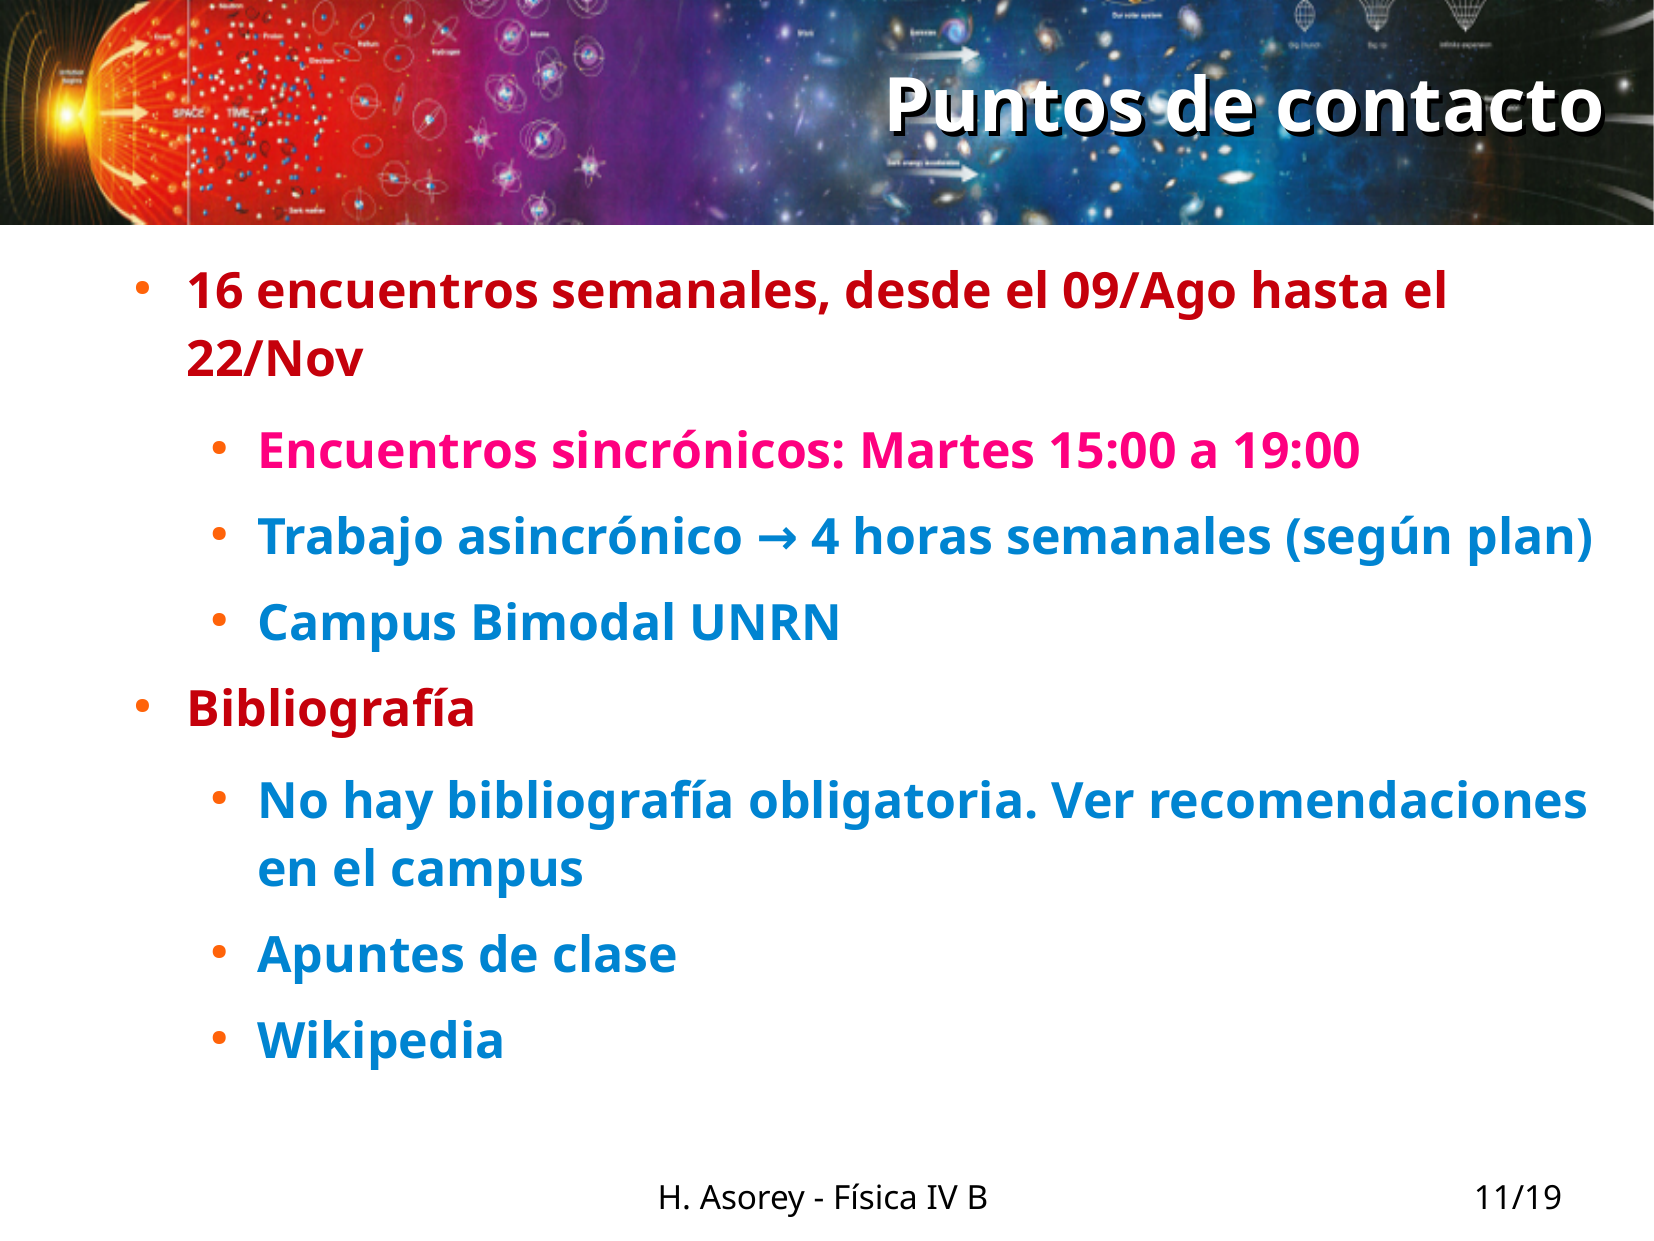

# Puntos de contacto
16 encuentros semanales, desde el 09/Ago hasta el 22/Nov
Encuentros sincrónicos: Martes 15:00 a 19:00
Trabajo asincrónico → 4 horas semanales (según plan)
Campus Bimodal UNRN
Bibliografía
No hay bibliografía obligatoria. Ver recomendaciones en el campus
Apuntes de clase
Wikipedia
H. Asorey - Física IV B
11